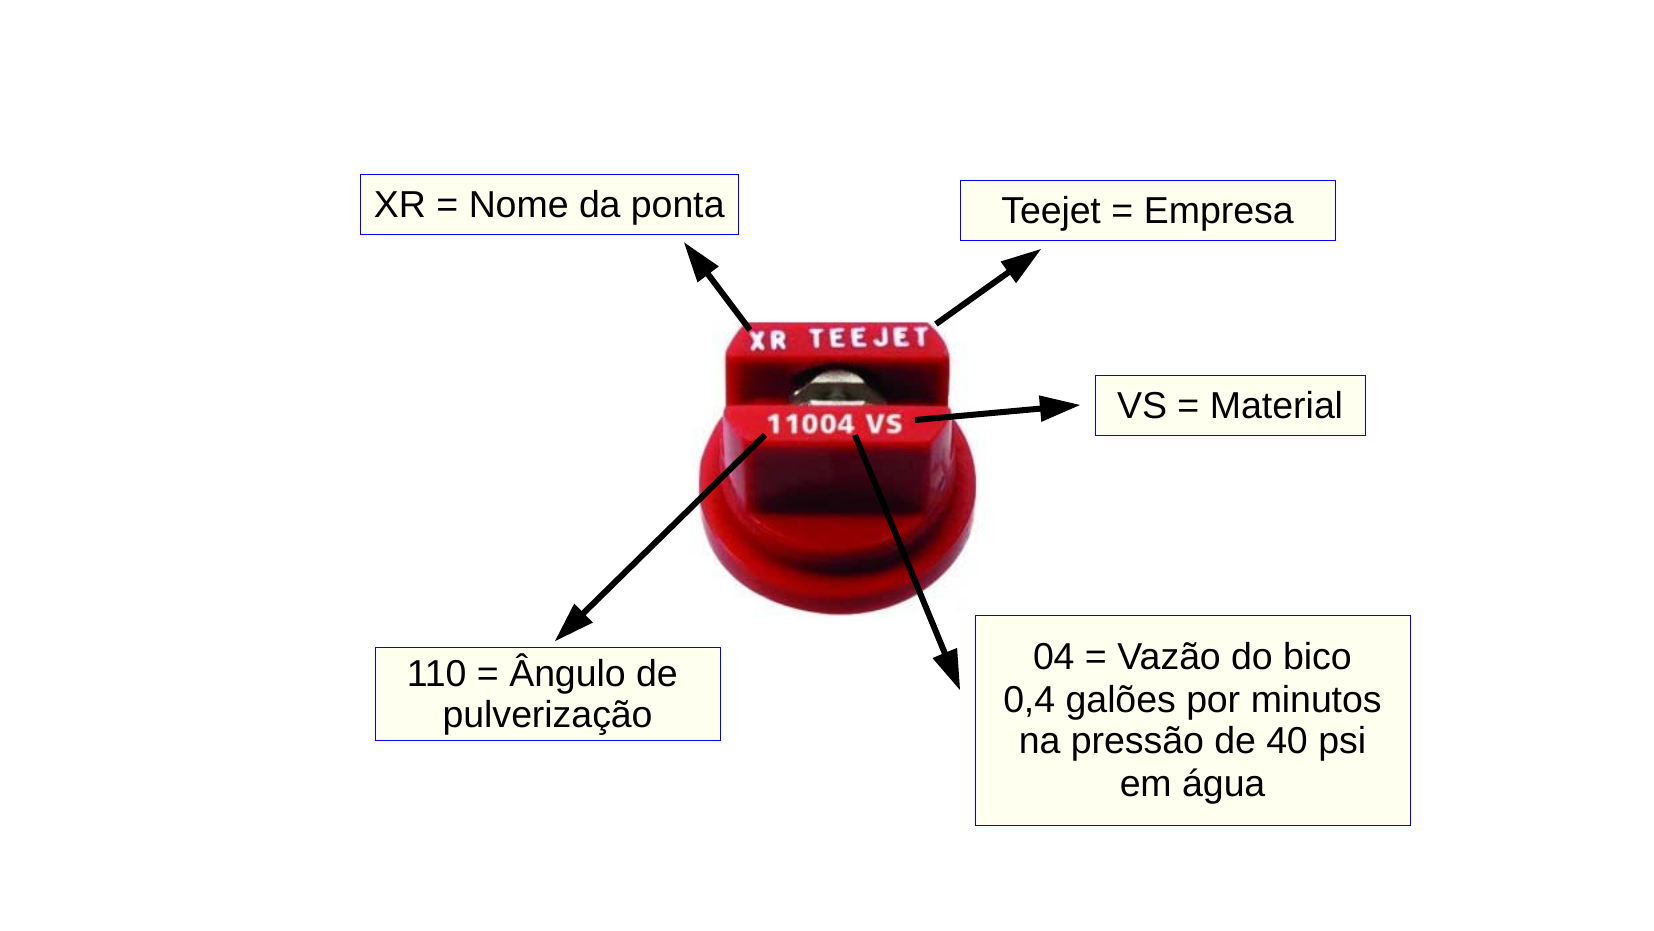

XR = Nome da ponta
Teejet = Empresa
VS = Material
04 = Vazão do bico
0,4 galões por minutos
na pressão de 40 psi
em água
110 = Ângulo de
pulverização